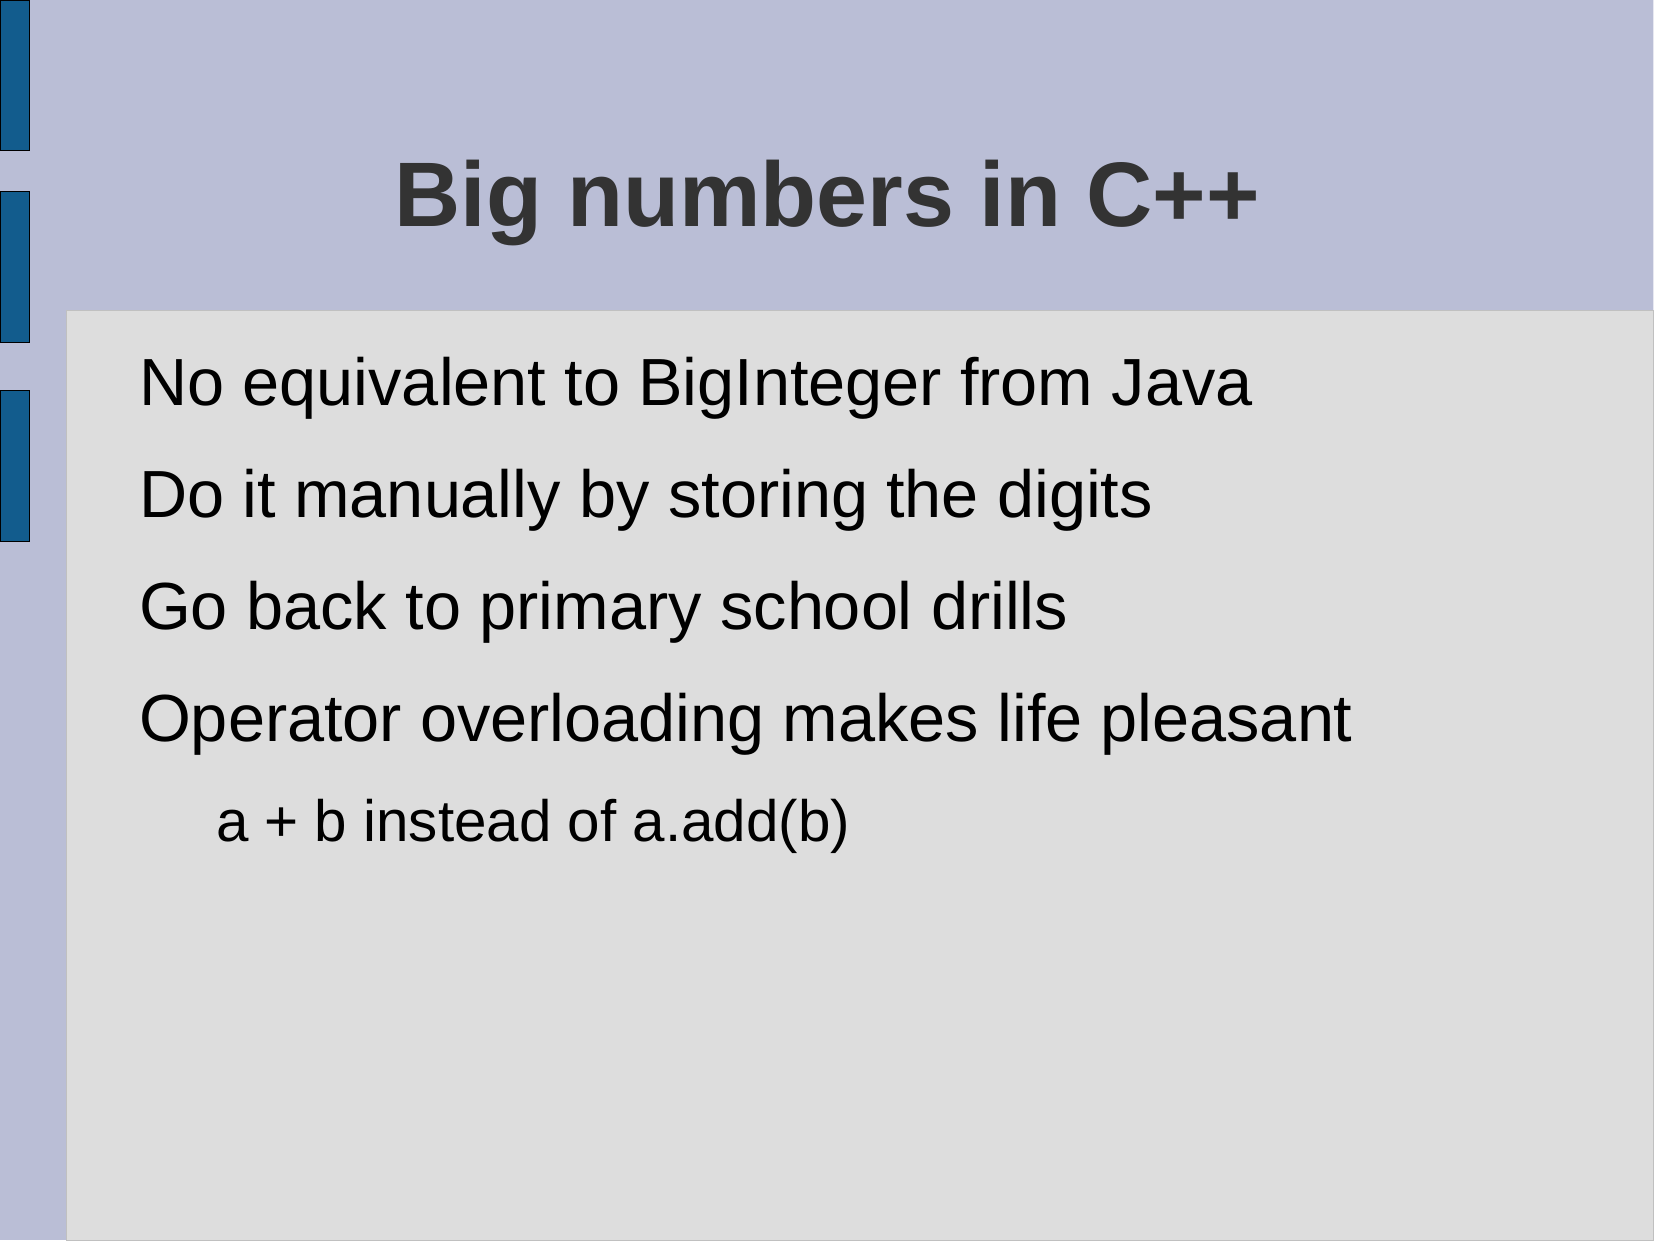

# Big numbers in C++
No equivalent to BigInteger from Java
Do it manually by storing the digits
Go back to primary school drills
Operator overloading makes life pleasant
a + b instead of a.add(b)